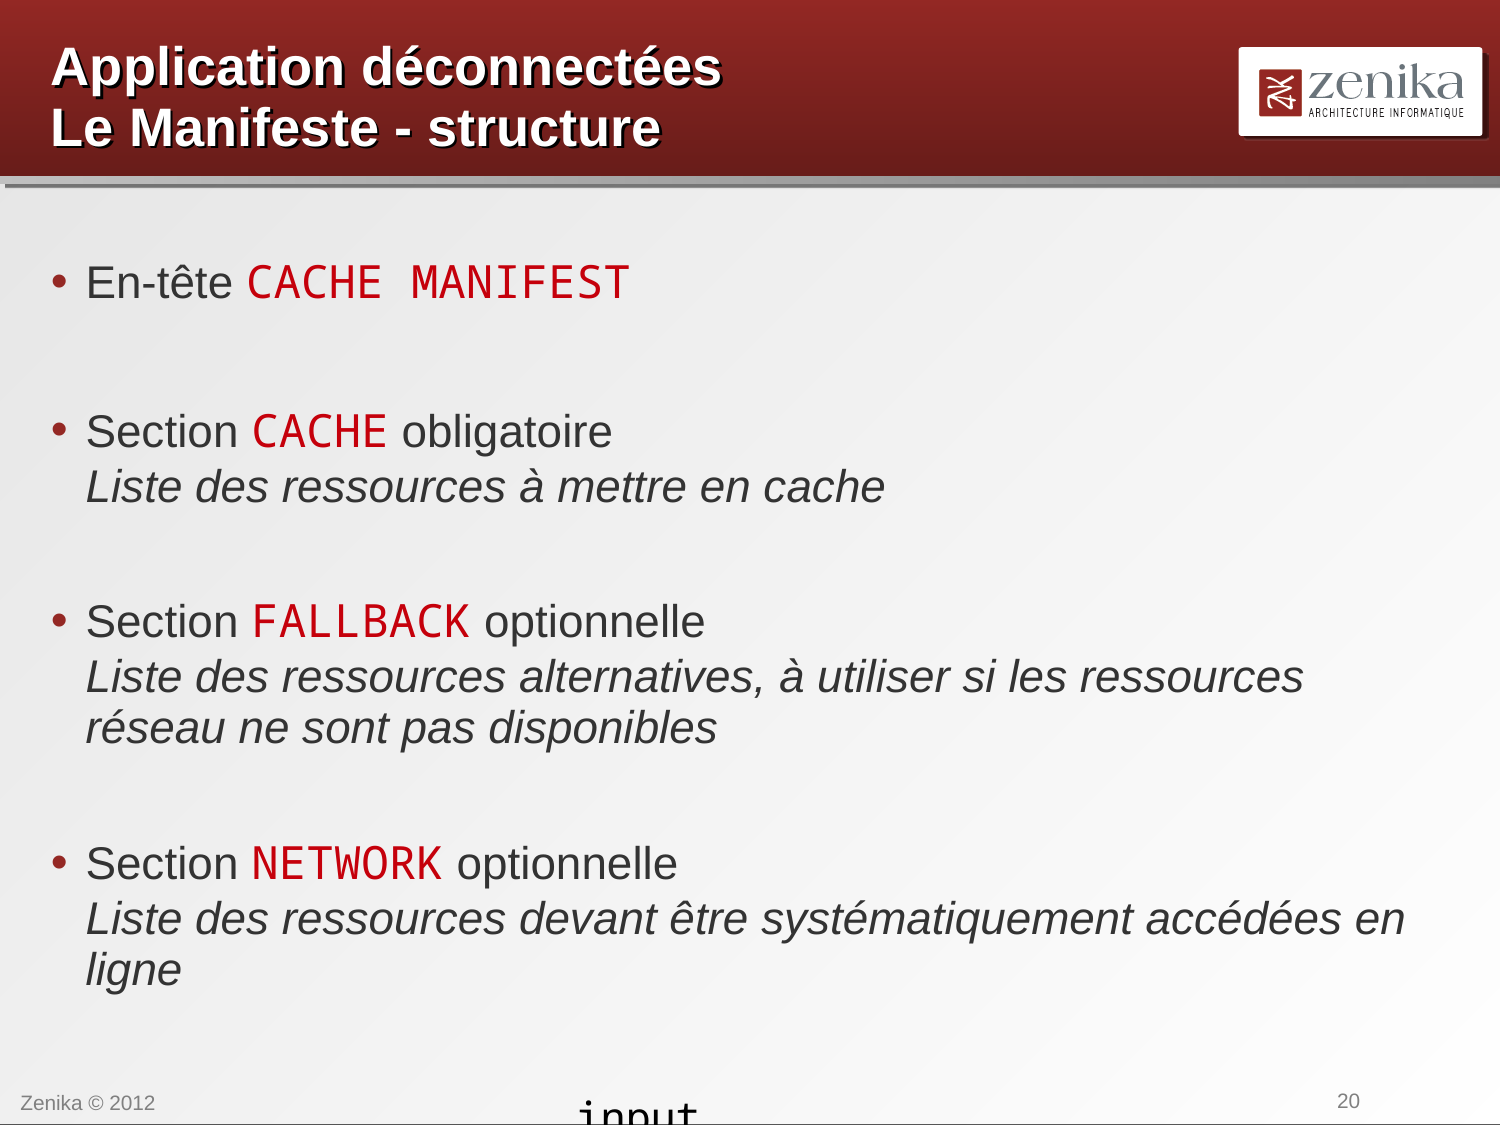

# Application déconnectées Le Manifeste - structure
En-tête CACHE MANIFEST
Section CACHE obligatoire
Liste des ressources à mettre en cache
Section FALLBACK optionnelle
Liste des ressources alternatives, à utiliser si les ressources réseau ne sont pas disponibles
Section NETWORK optionnelle
Liste des ressources devant être systématiquement accédées en ligne